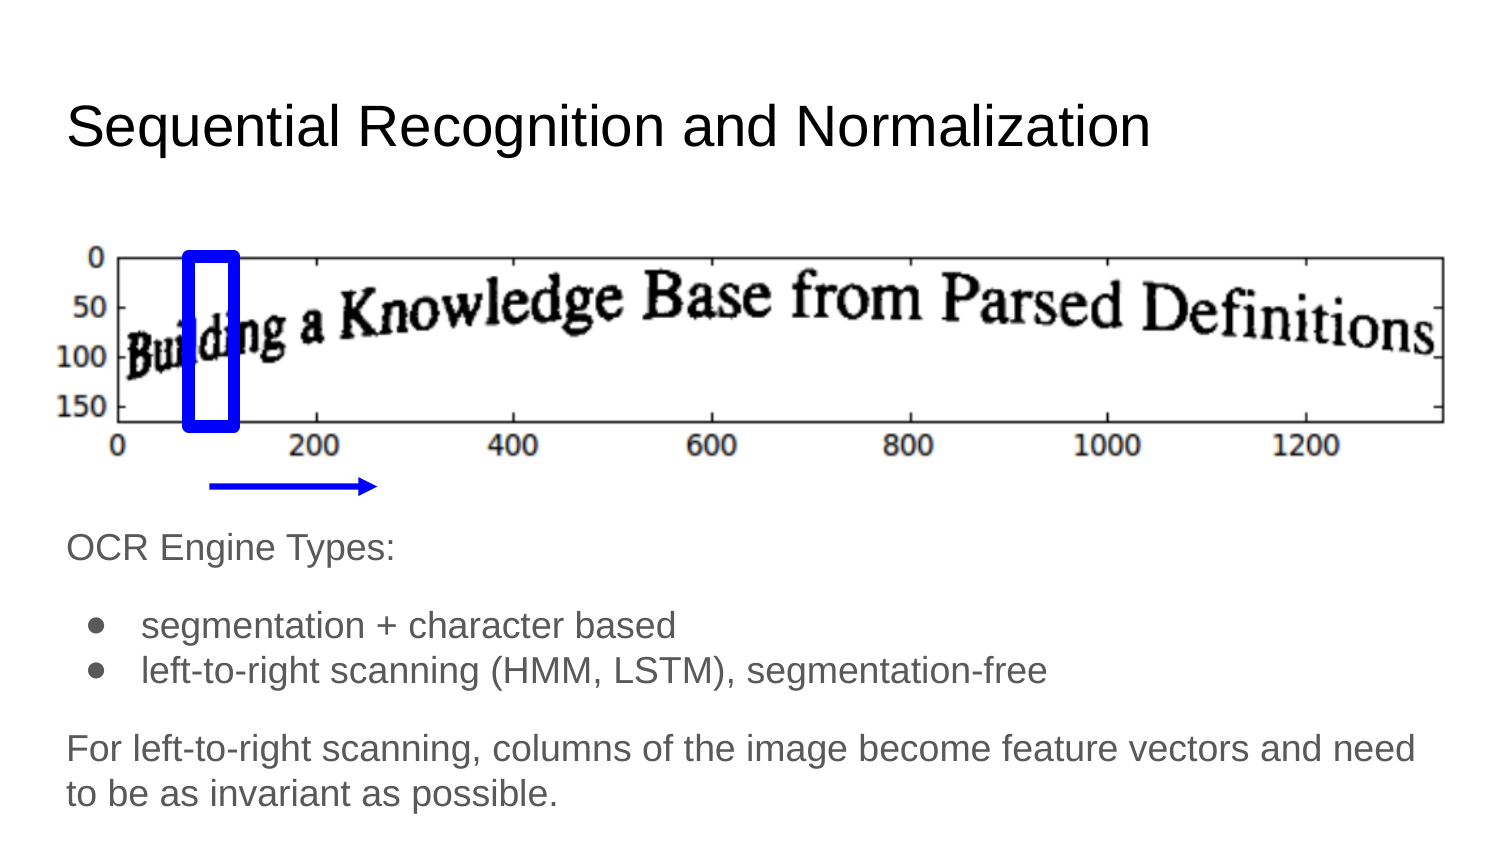

# Sequential Recognition and Normalization
OCR Engine Types:
segmentation + character based
left-to-right scanning (HMM, LSTM), segmentation-free
For left-to-right scanning, columns of the image become feature vectors and need to be as invariant as possible.